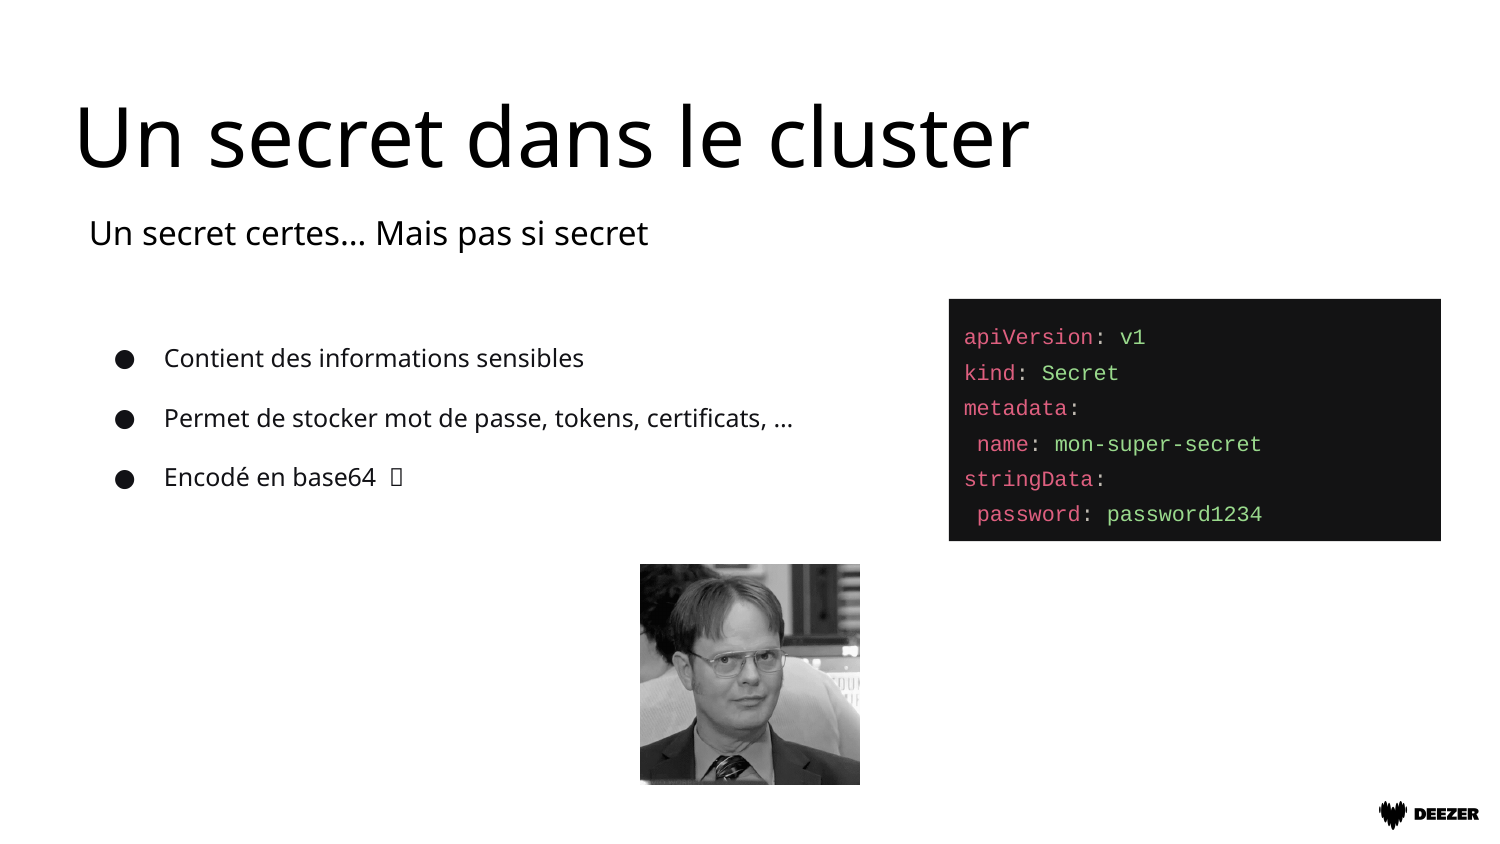

# Un secret dans le cluster
Un secret certes… Mais pas si secret
apiVersion: v1
kind: Secret
metadata:
 name: mon-super-secret
stringData:
 password: password1234
Contient des informations sensibles
Permet de stocker mot de passe, tokens, certificats, …
Encodé en base64 😬